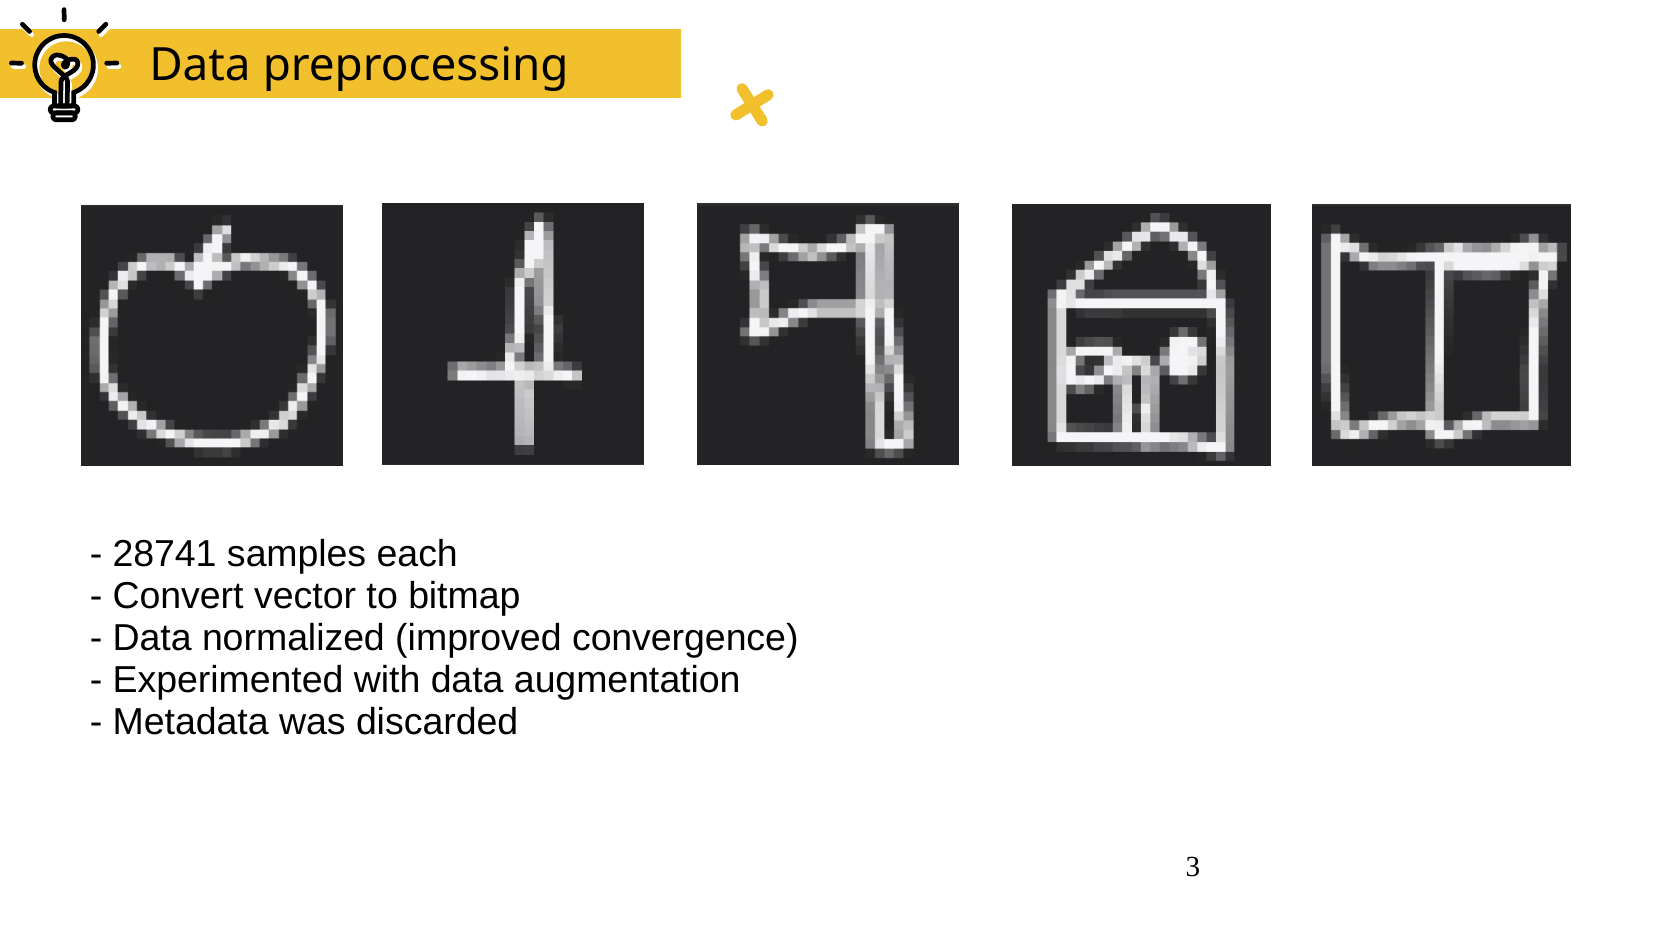

# Data preprocessing
- 28741 samples each
- Convert vector to bitmap
- Data normalized (improved convergence)
- Experimented with data augmentation
- Metadata was discarded